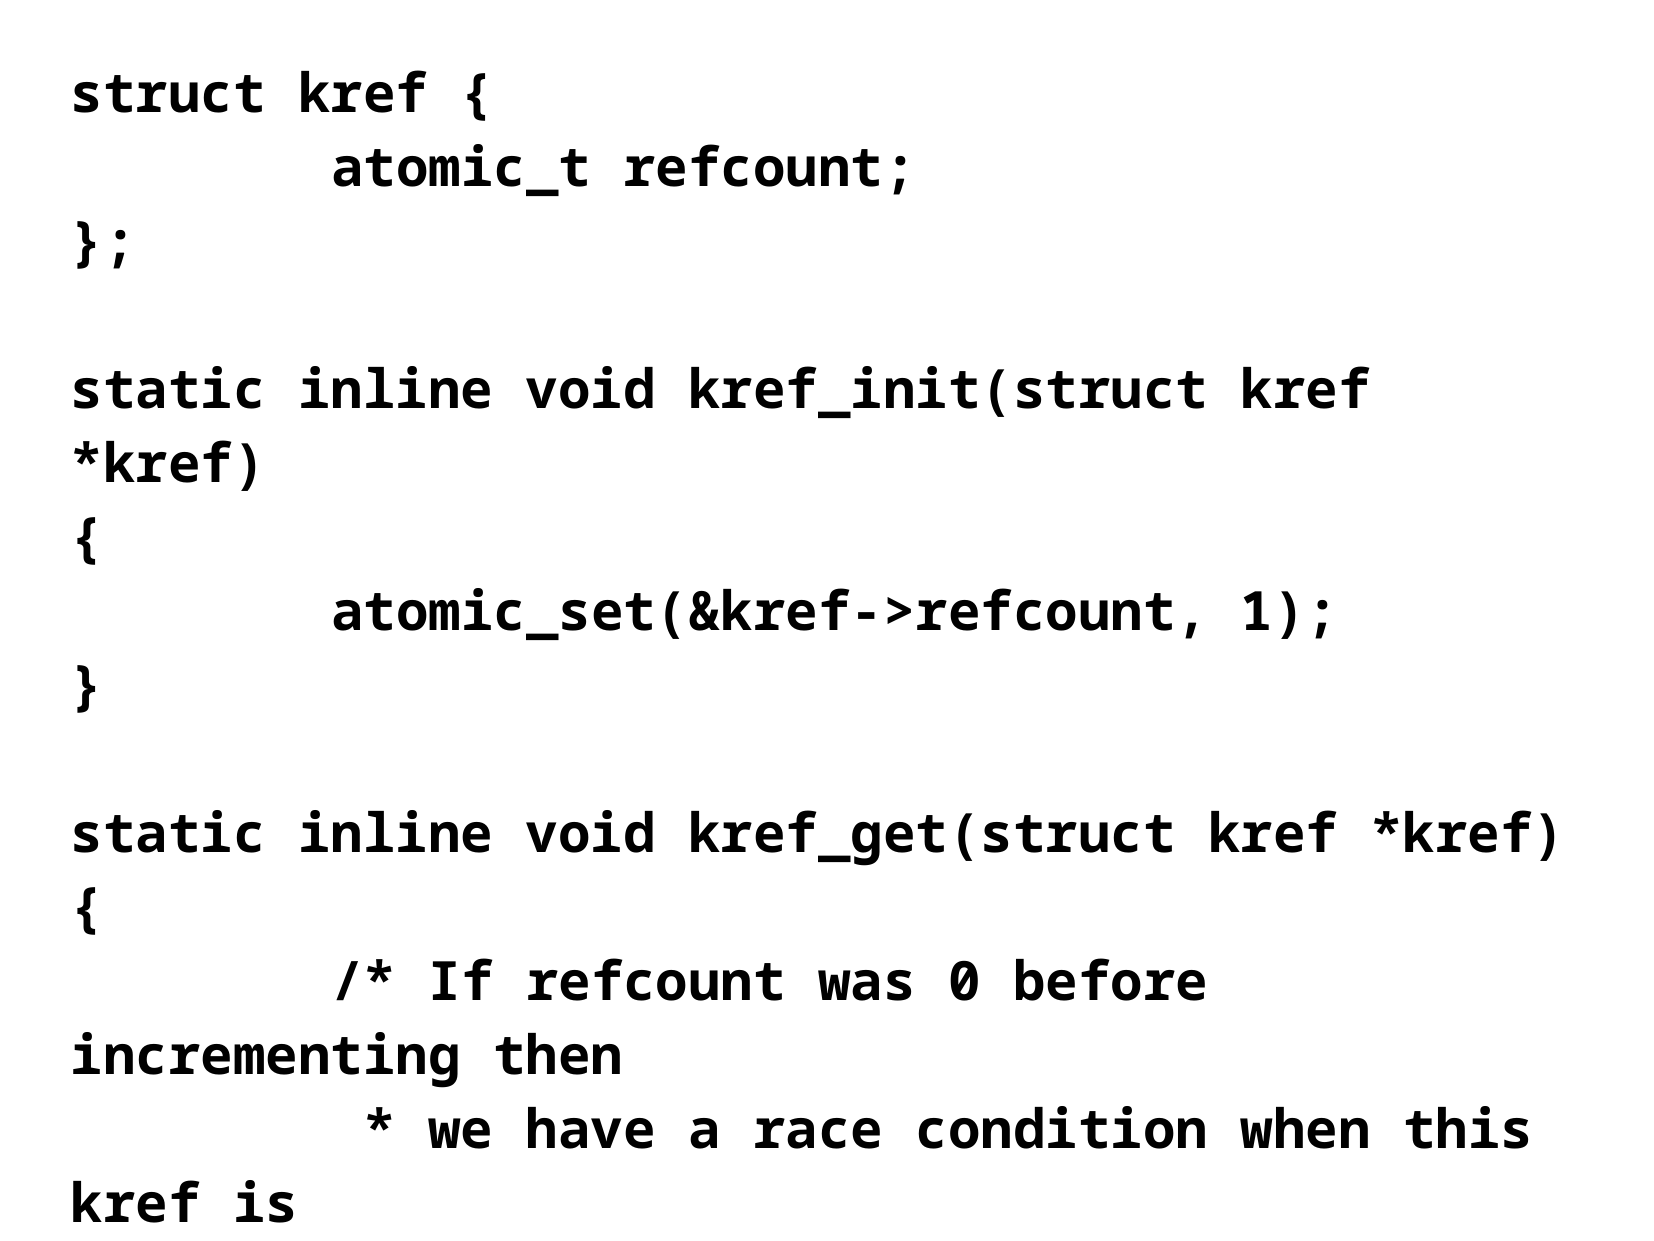

struct kref {
 atomic_t refcount;
};
static inline void kref_init(struct kref *kref)
{
 atomic_set(&kref->refcount, 1);
}
static inline void kref_get(struct kref *kref)
{
 /* If refcount was 0 before incrementing then
 * we have a race condition when this kref is
 * freeing by some other thread right now.
 */
 WARN_ON_ONCE(atomic_inc_return(&kref->refcount)
 < 2);
}
2.6.20 to 2.6.24-rc8